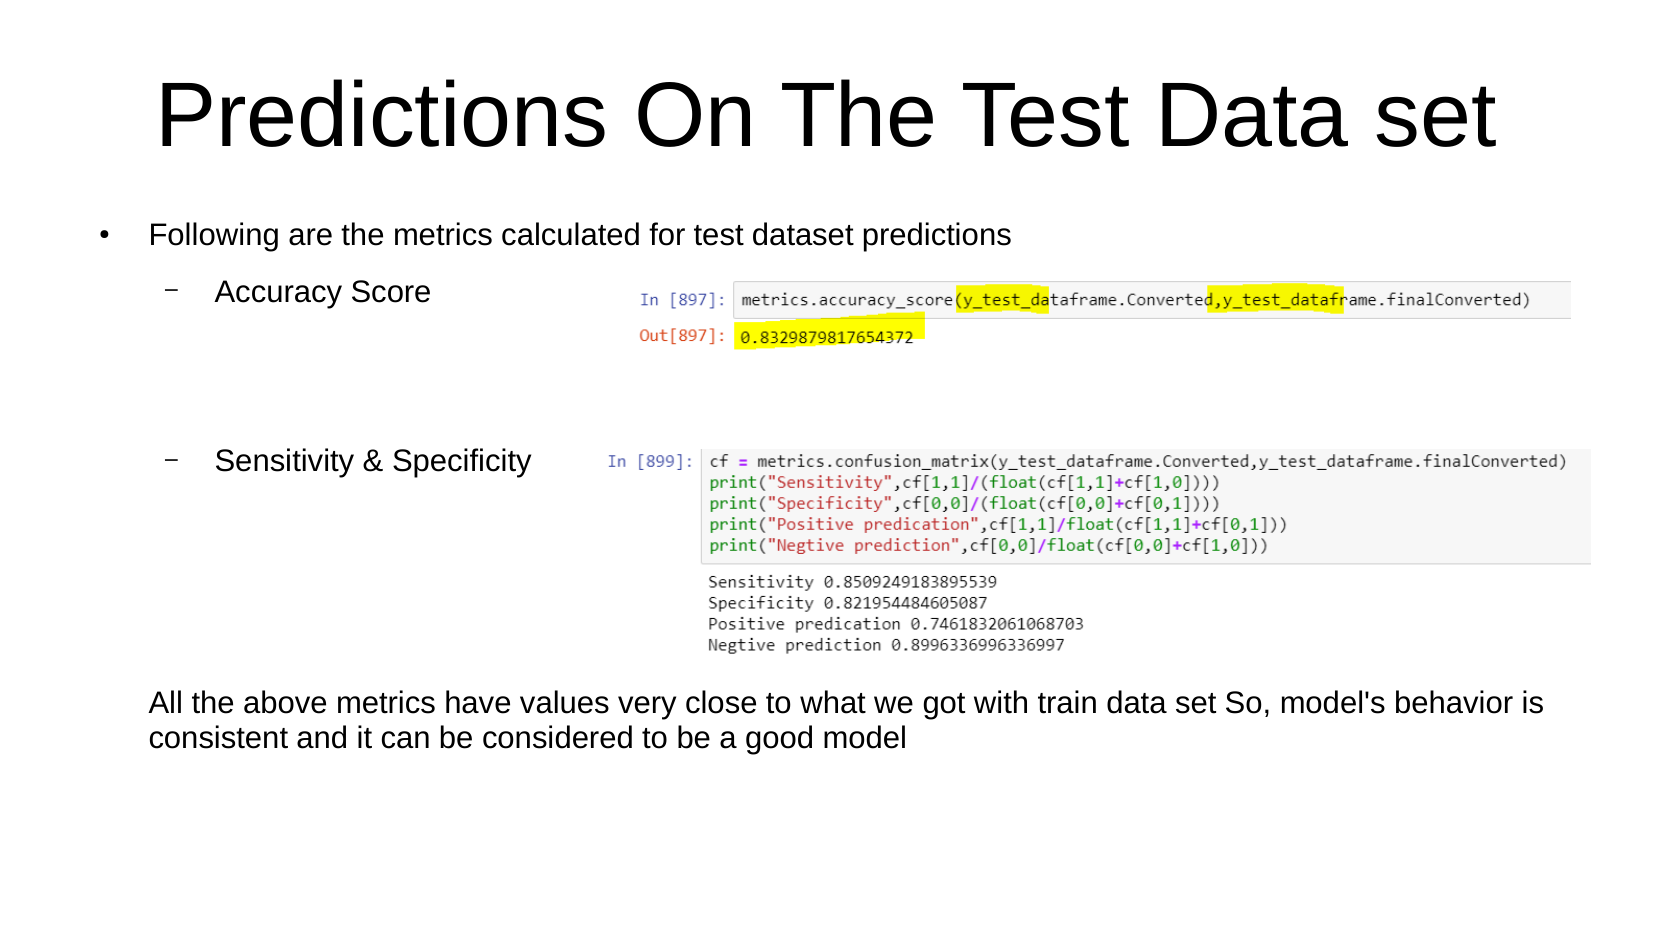

# Predictions On The Test Data set
Following are the metrics calculated for test dataset predictions
Accuracy Score
Sensitivity & Specificity
All the above metrics have values very close to what we got with train data set So, model's behavior is consistent and it can be considered to be a good model